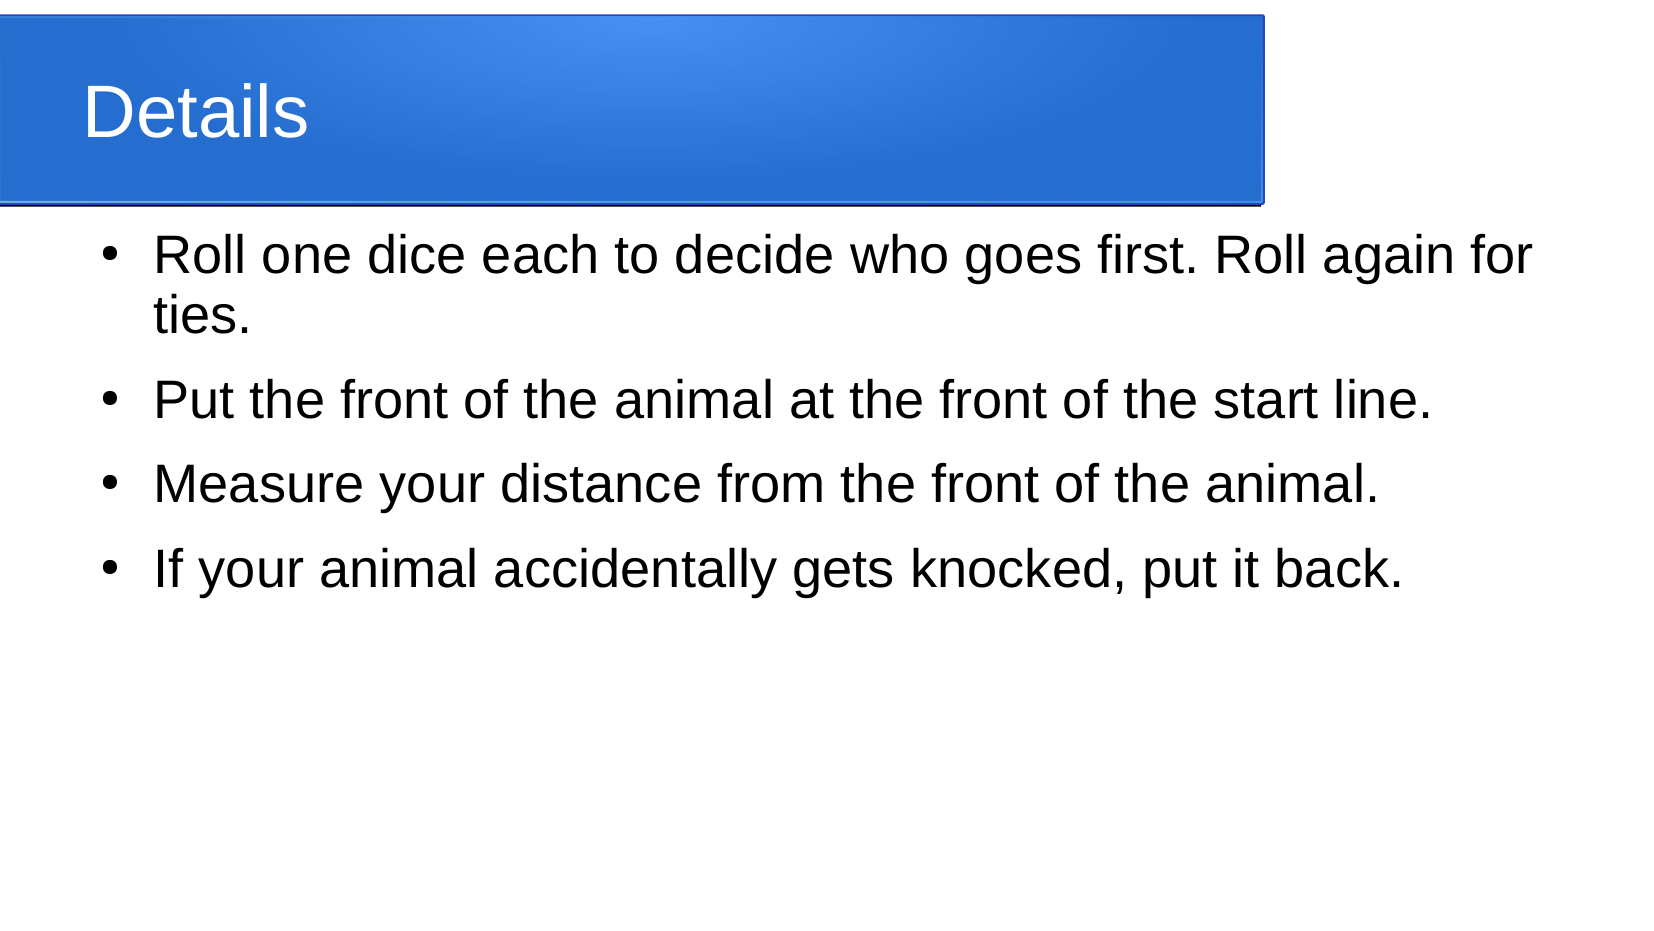

# Details
Roll one dice each to decide who goes first. Roll again for ties.
Put the front of the animal at the front of the start line.
Measure your distance from the front of the animal.
If your animal accidentally gets knocked, put it back.